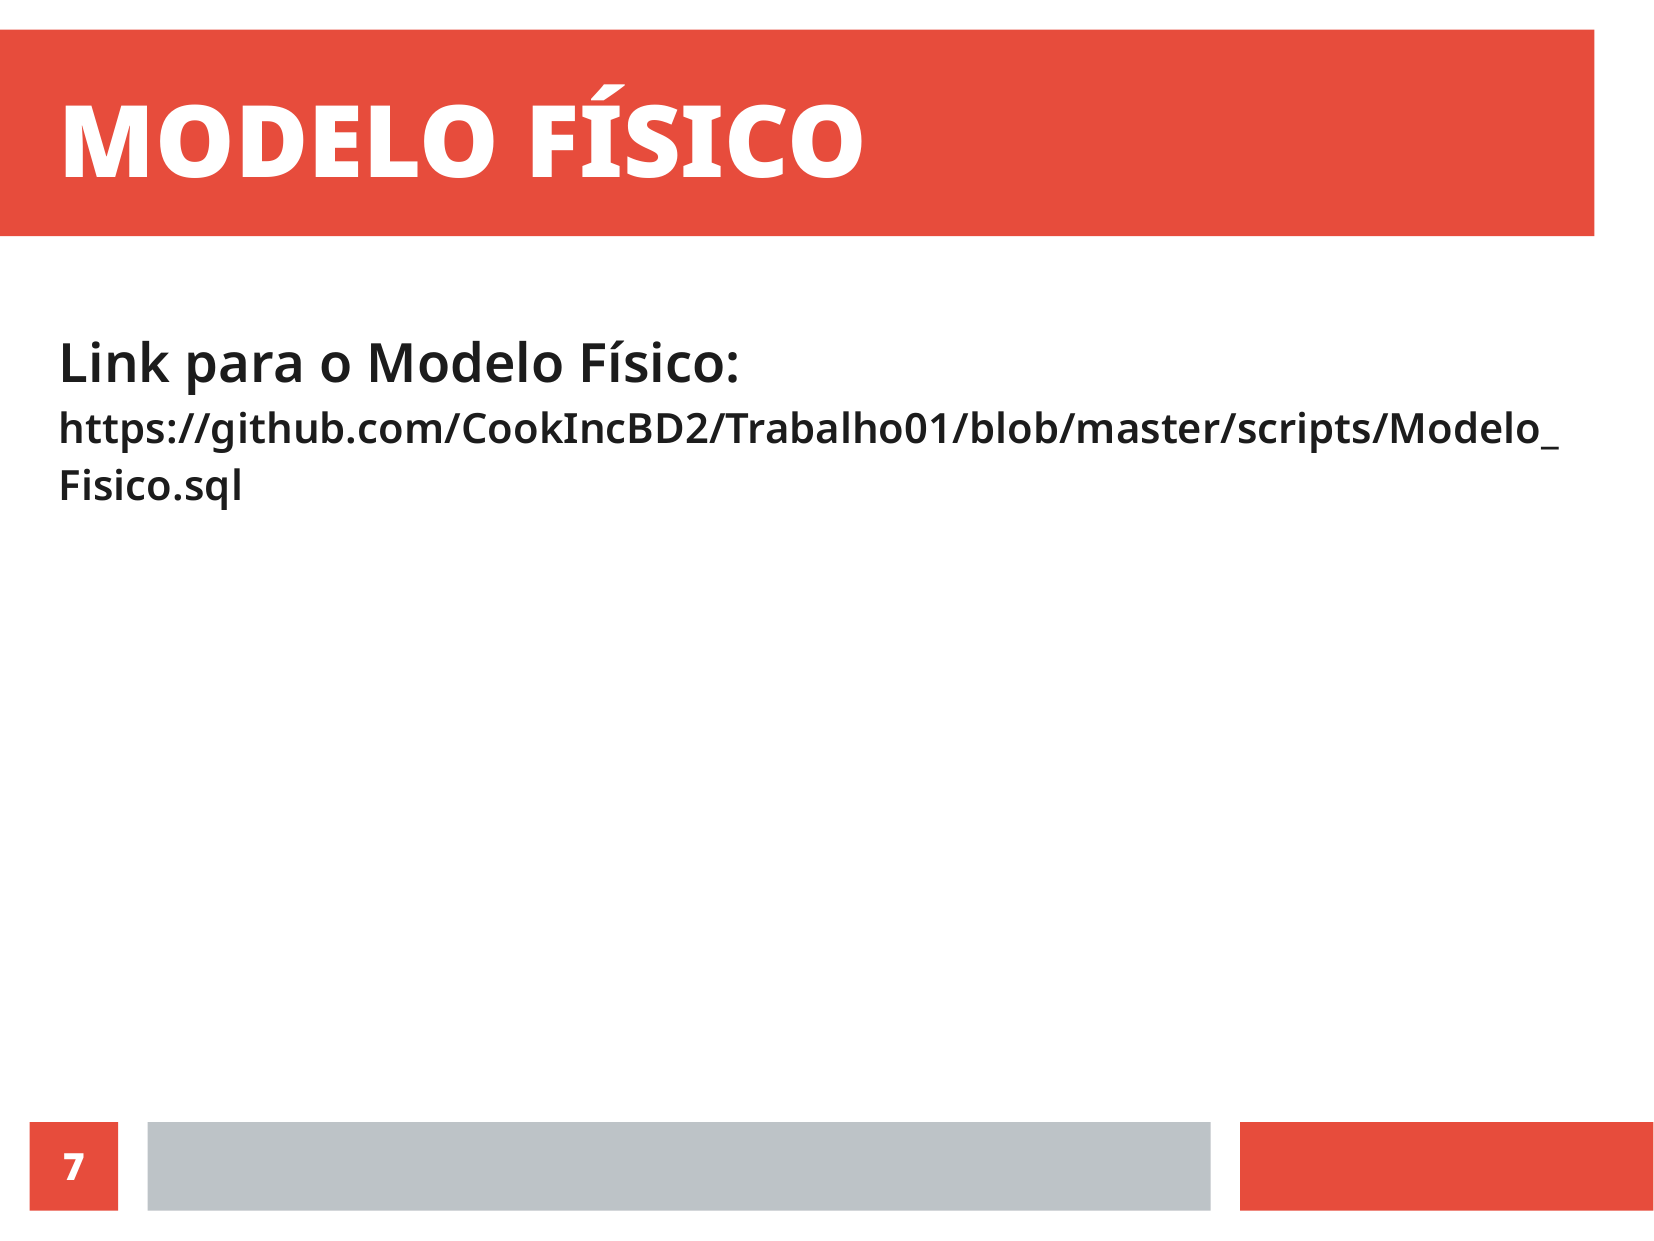

# MODELO FÍSICO
Link para o Modelo Físico: https://github.com/CookIncBD2/Trabalho01/blob/master/scripts/Modelo_Fisico.sql
7